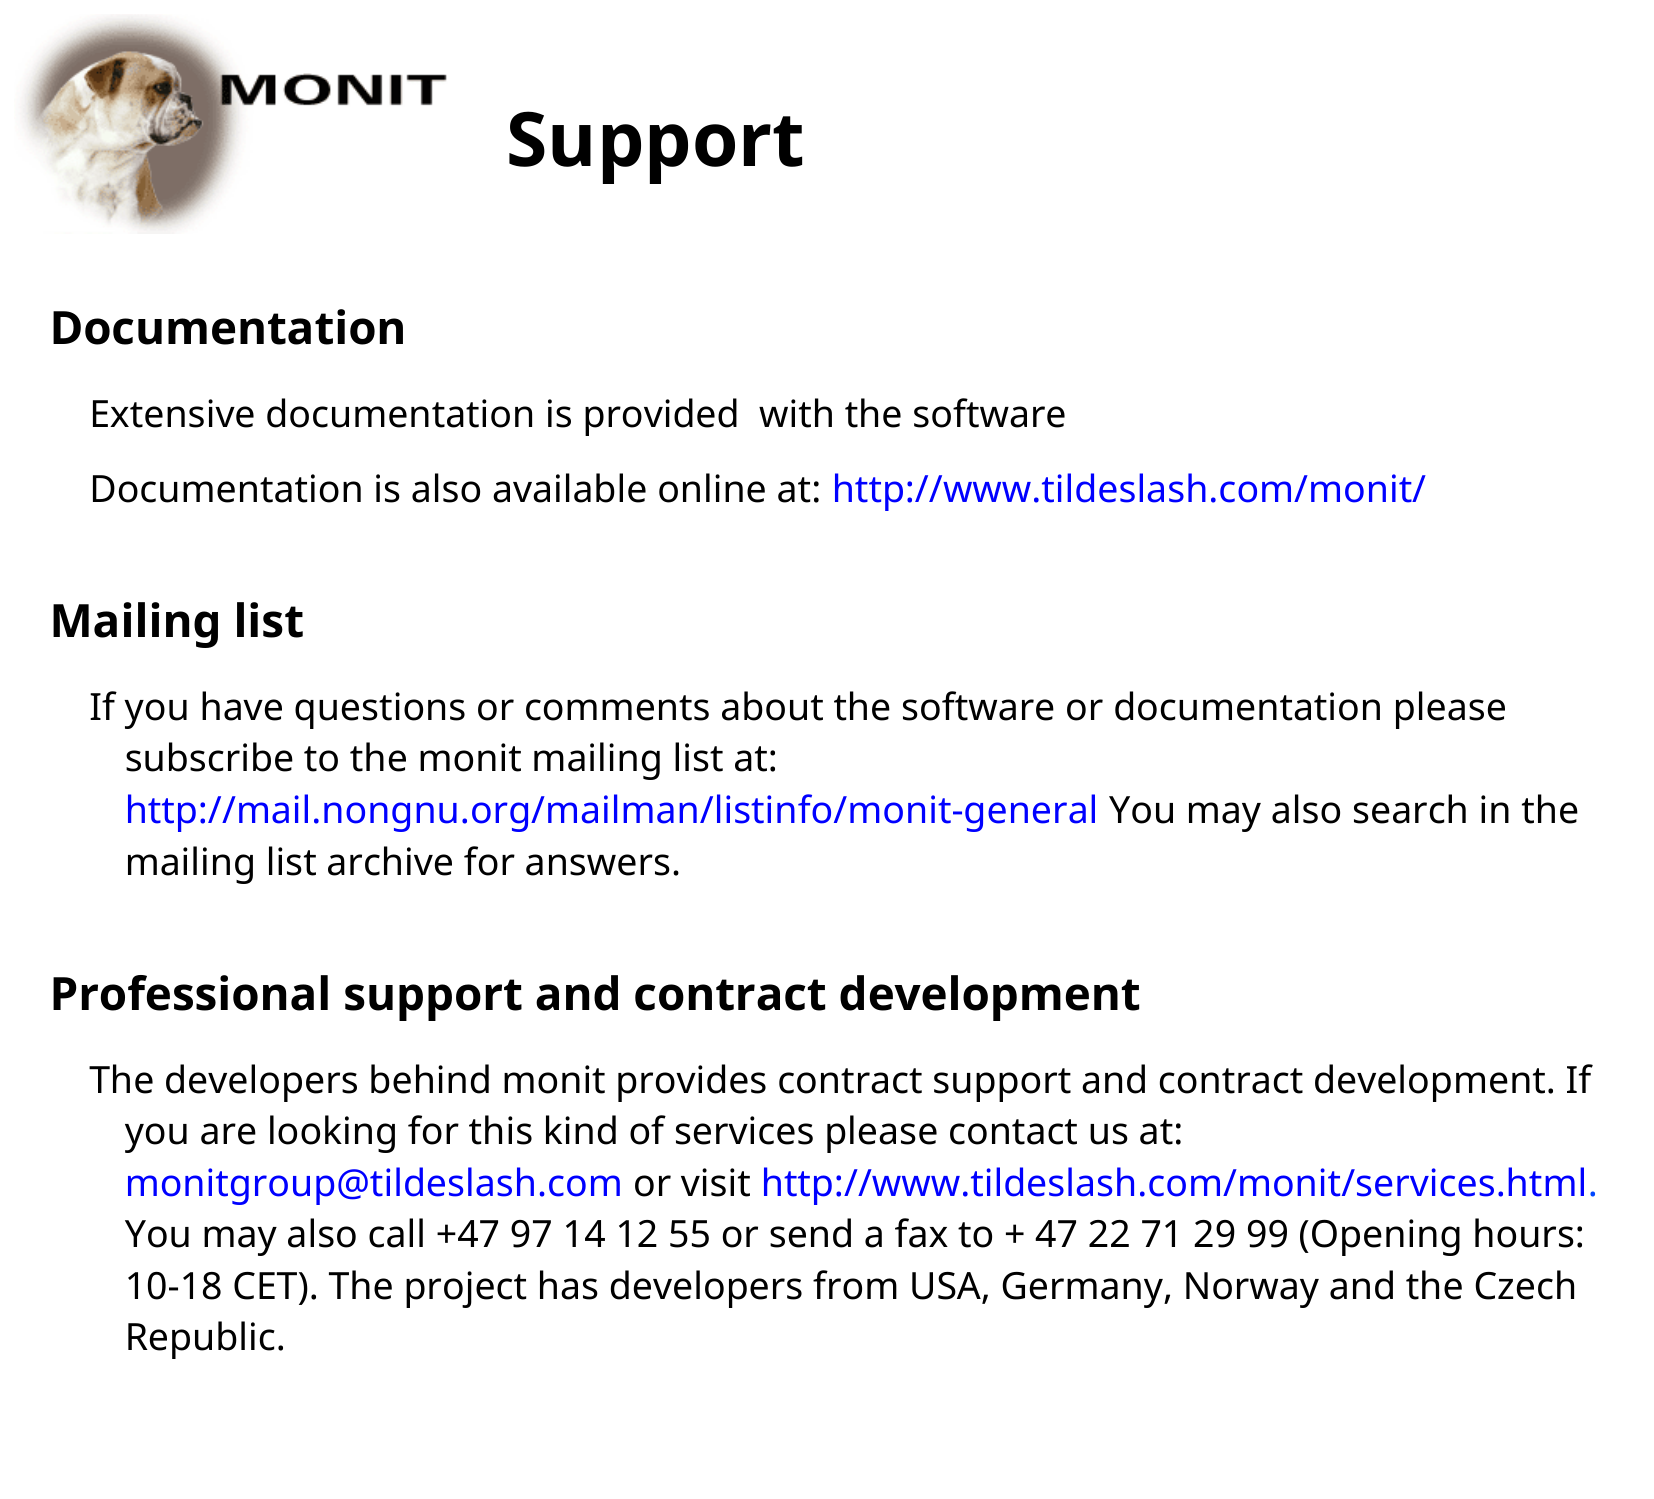

# Support
Documentation
Extensive documentation is provided with the software
Documentation is also available online at: http://www.tildeslash.com/monit/
Mailing list
If you have questions or comments about the software or documentation please subscribe to the monit mailing list at: http://mail.nongnu.org/mailman/listinfo/monit-general You may also search in the mailing list archive for answers.
Professional support and contract development
The developers behind monit provides contract support and contract development. If you are looking for this kind of services please contact us at: monitgroup@tildeslash.com or visit http://www.tildeslash.com/monit/services.html. You may also call +47 97 14 12 55 or send a fax to + 47 22 71 29 99 (Opening hours: 10-18 CET). The project has developers from USA, Germany, Norway and the Czech Republic.